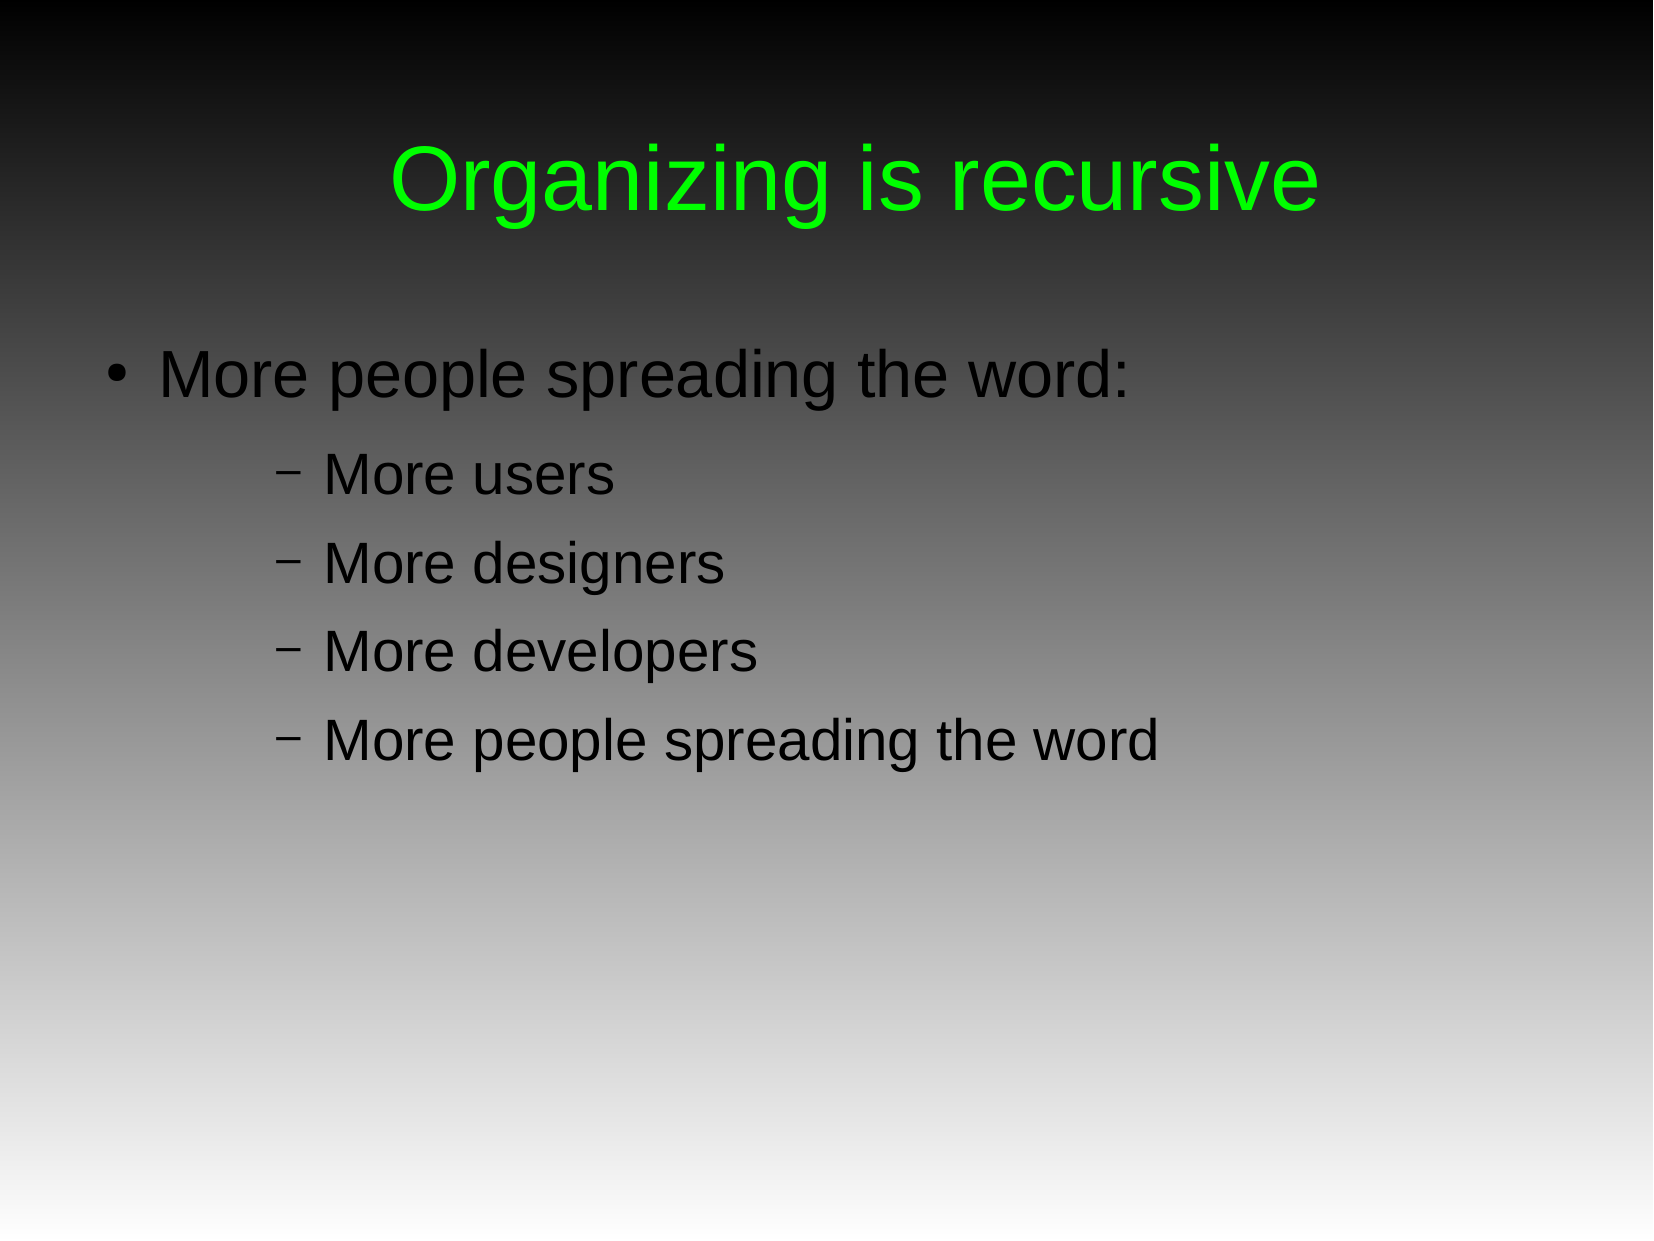

# Organizing is recursive
More people spreading the word:
More users
More designers
More developers
More people spreading the word